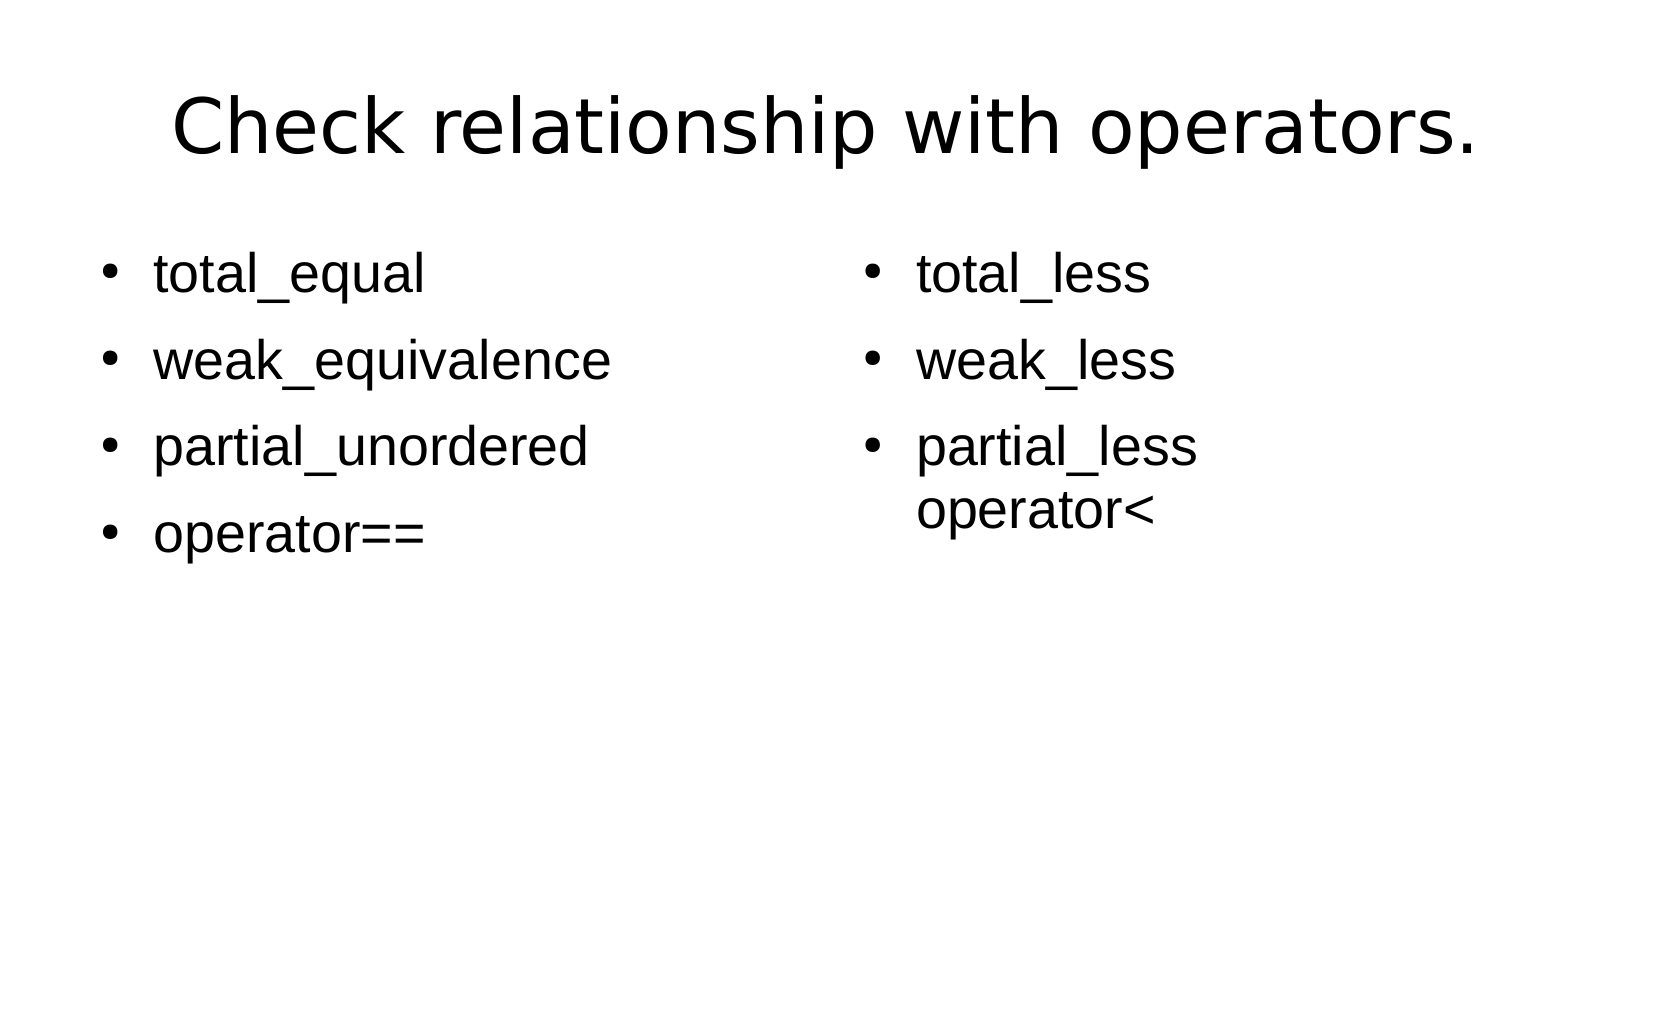

# Check relationship with operators.
total_equal
weak_equivalence
partial_unordered
operator==
total_less
weak_less
partial_less
operator<